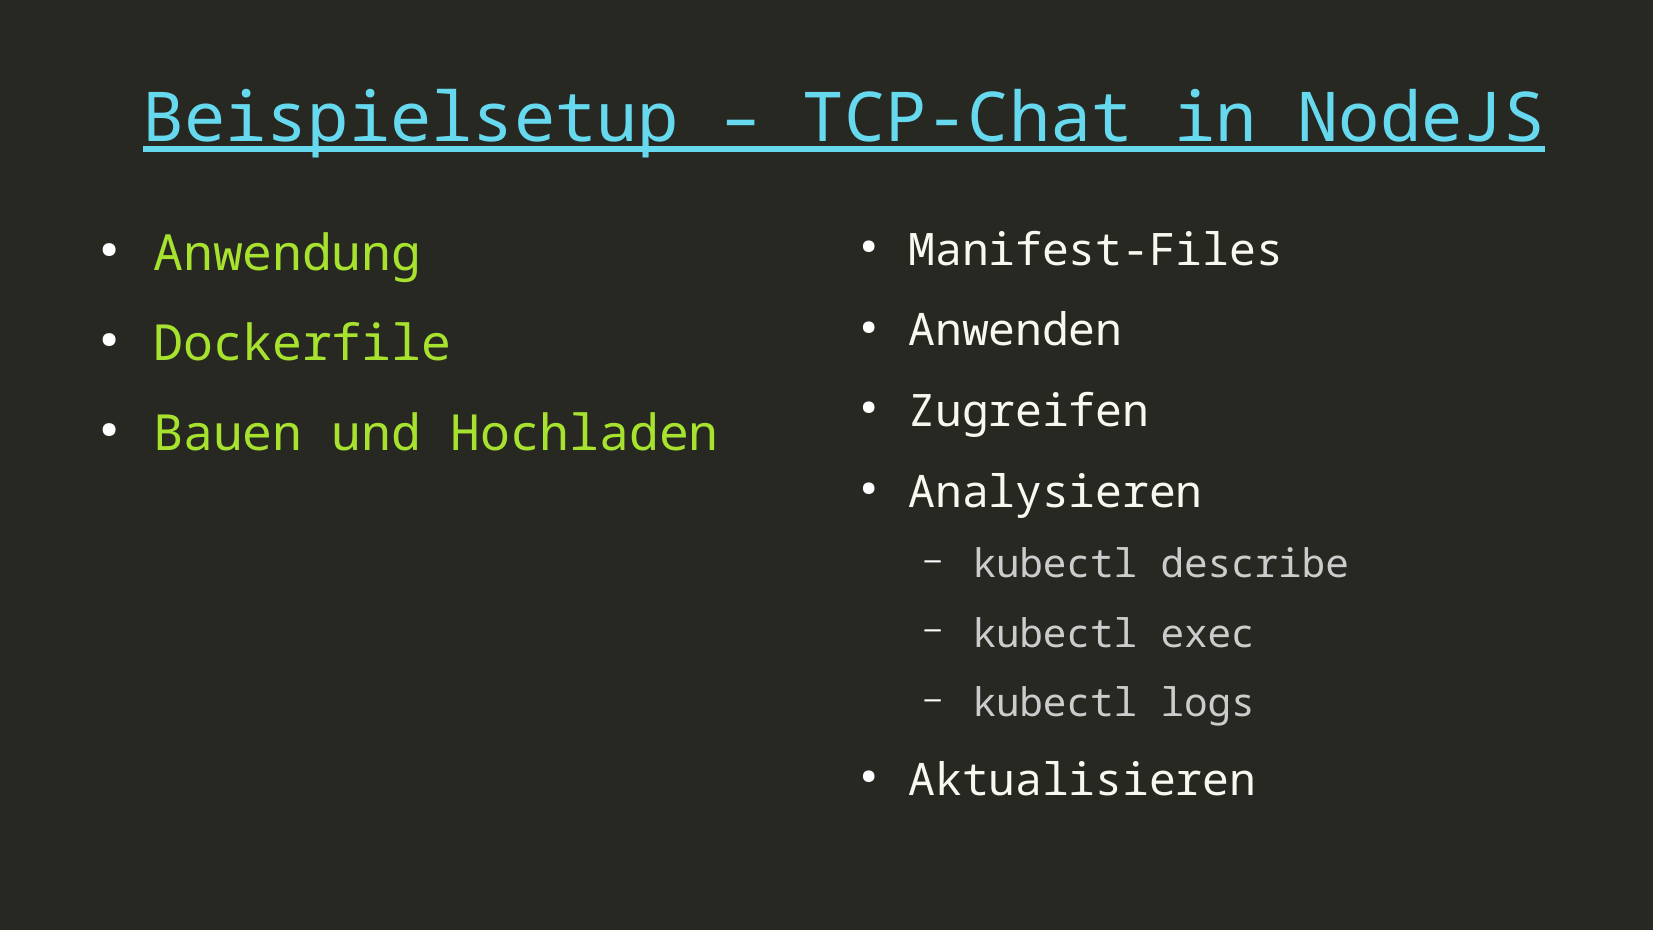

# Beispielsetup – TCP-Chat in NodeJS
Anwendung
Dockerfile
Bauen und Hochladen
Manifest-Files
Anwenden
Zugreifen
Analysieren
kubectl describe
kubectl exec
kubectl logs
Aktualisieren